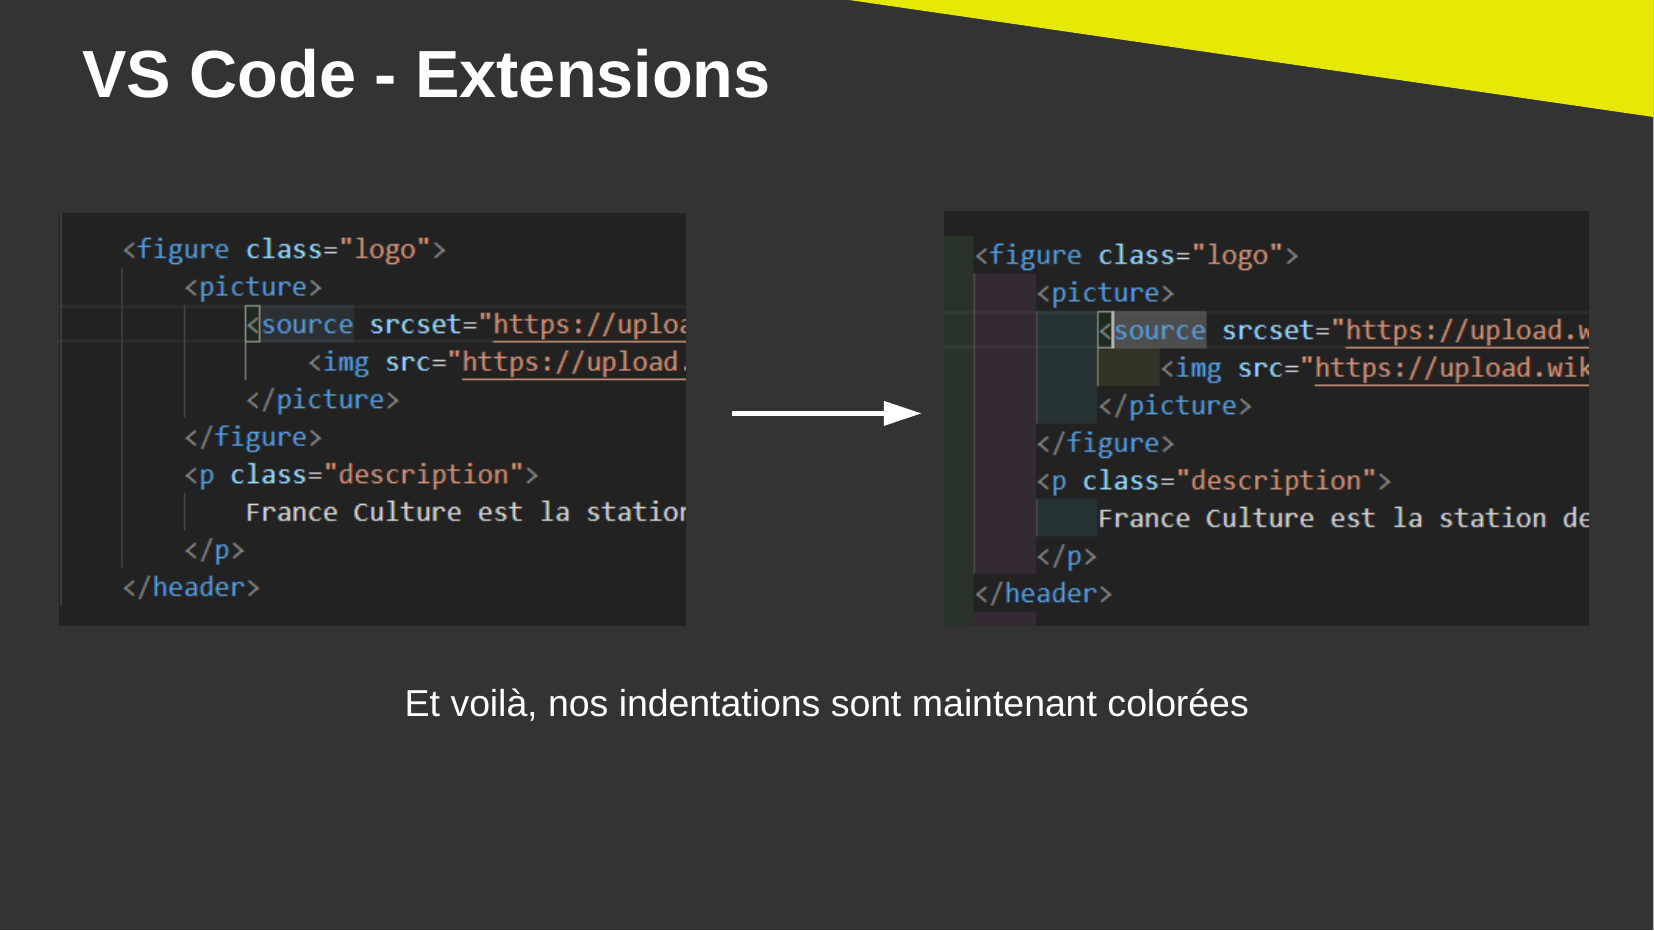

# VS Code - Extensions
Et voilà, nos indentations sont maintenant colorées